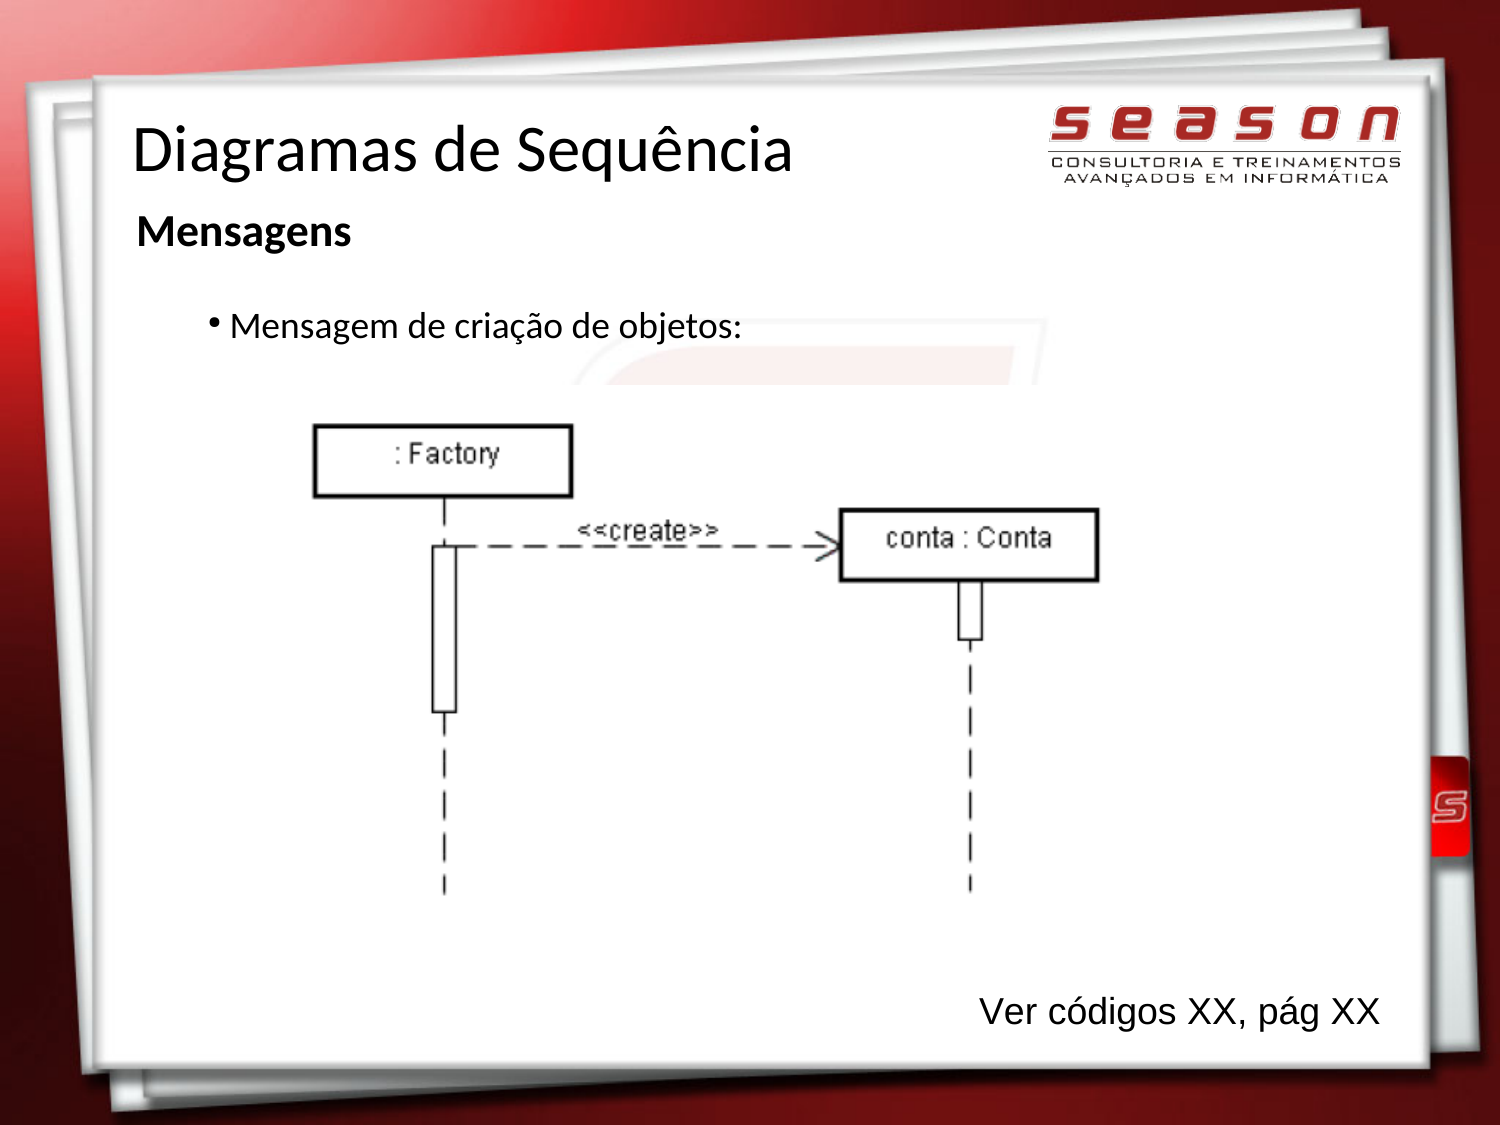

# Diagramas de Sequência
Mensagens
 Mensagem de criação de objetos:
Ver códigos XX, pág XX